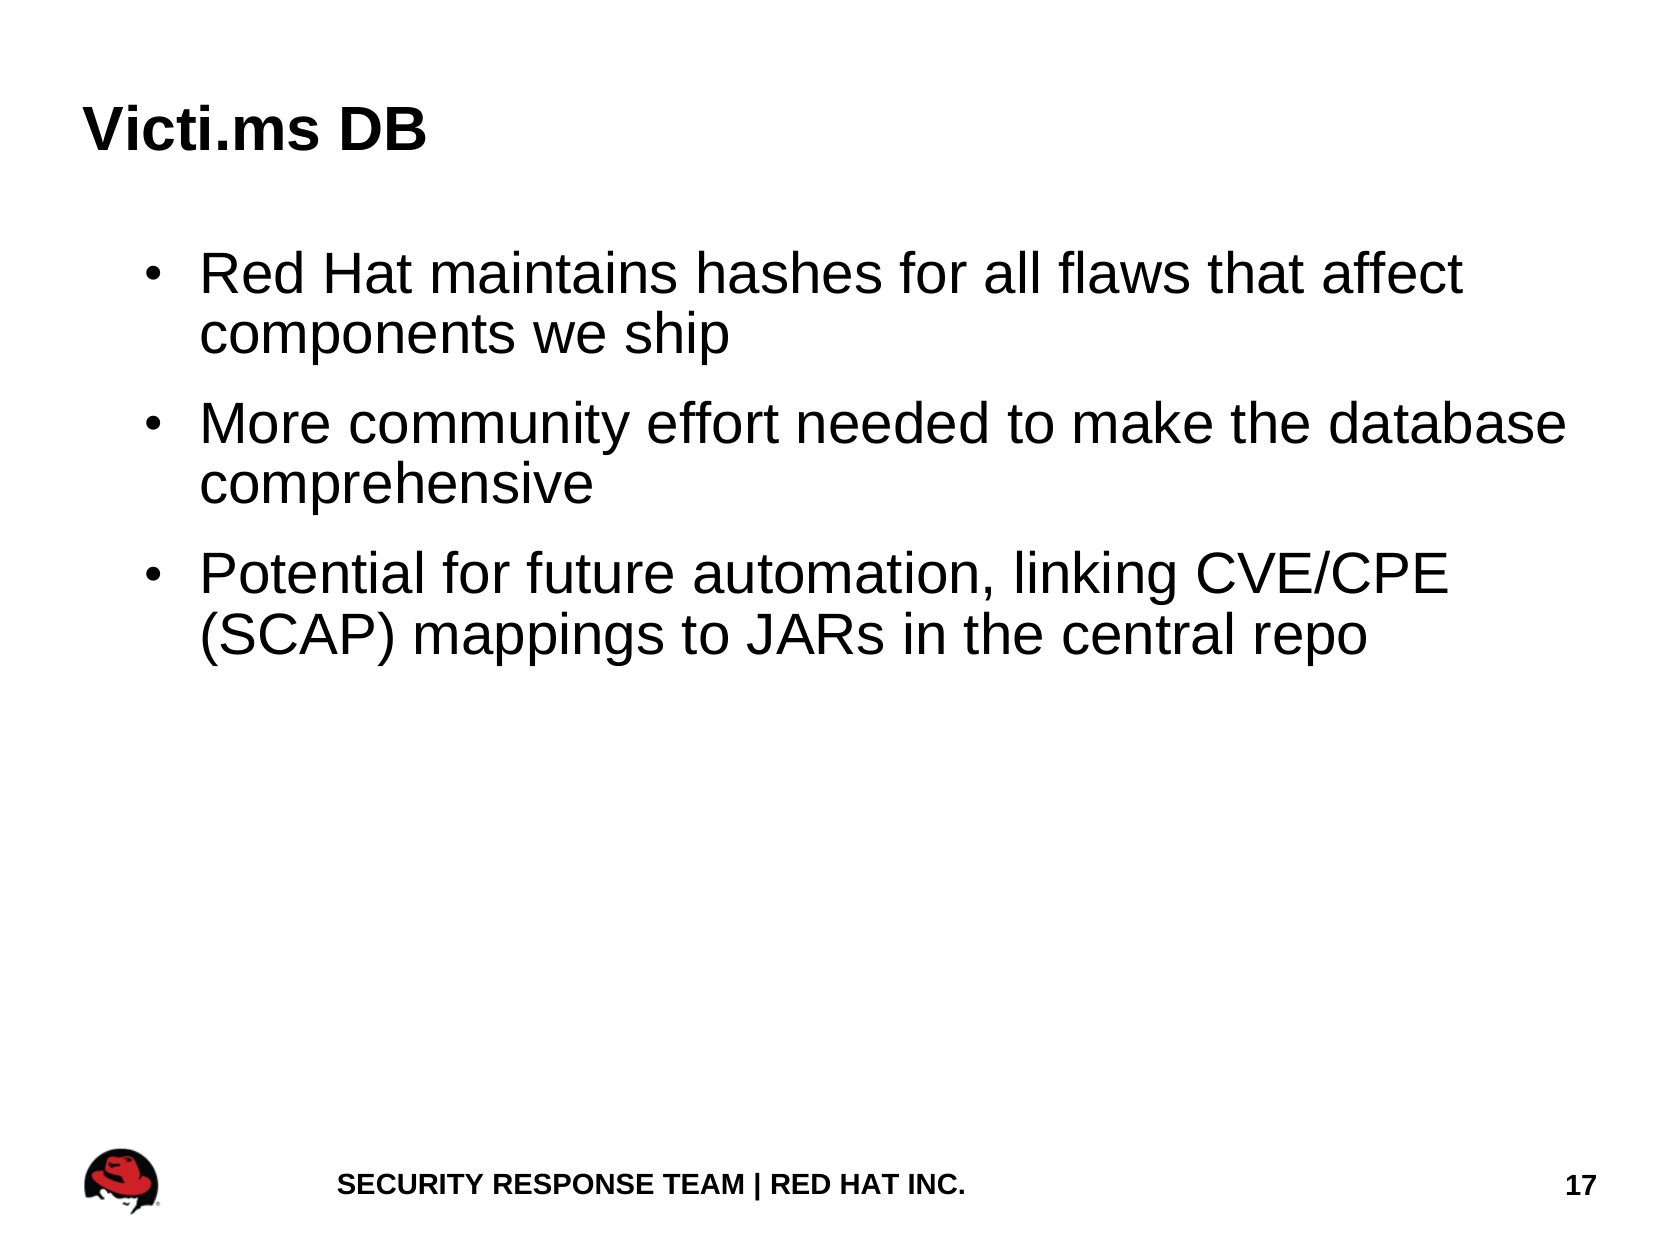

# Victi.ms DB
Red Hat maintains hashes for all flaws that affect components we ship
More community effort needed to make the database comprehensive
Potential for future automation, linking CVE/CPE (SCAP) mappings to JARs in the central repo